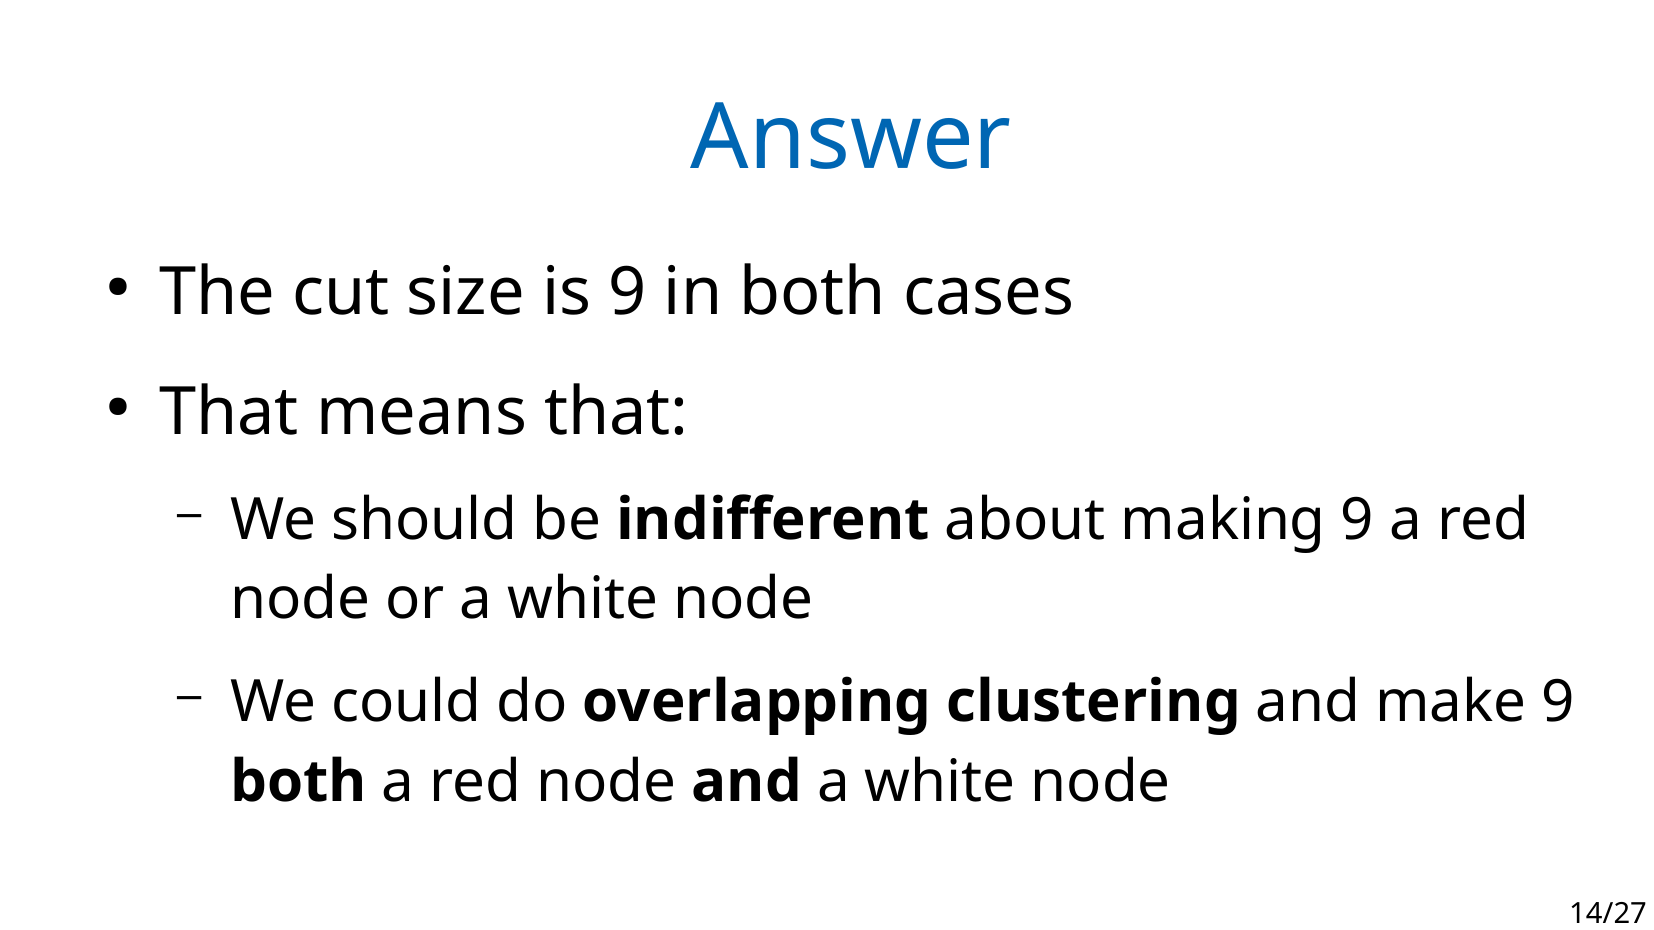

# Answer
The cut size is 9 in both cases
That means that:
We should be indifferent about making 9 a red node or a white node
We could do overlapping clustering and make 9 both a red node and a white node
14